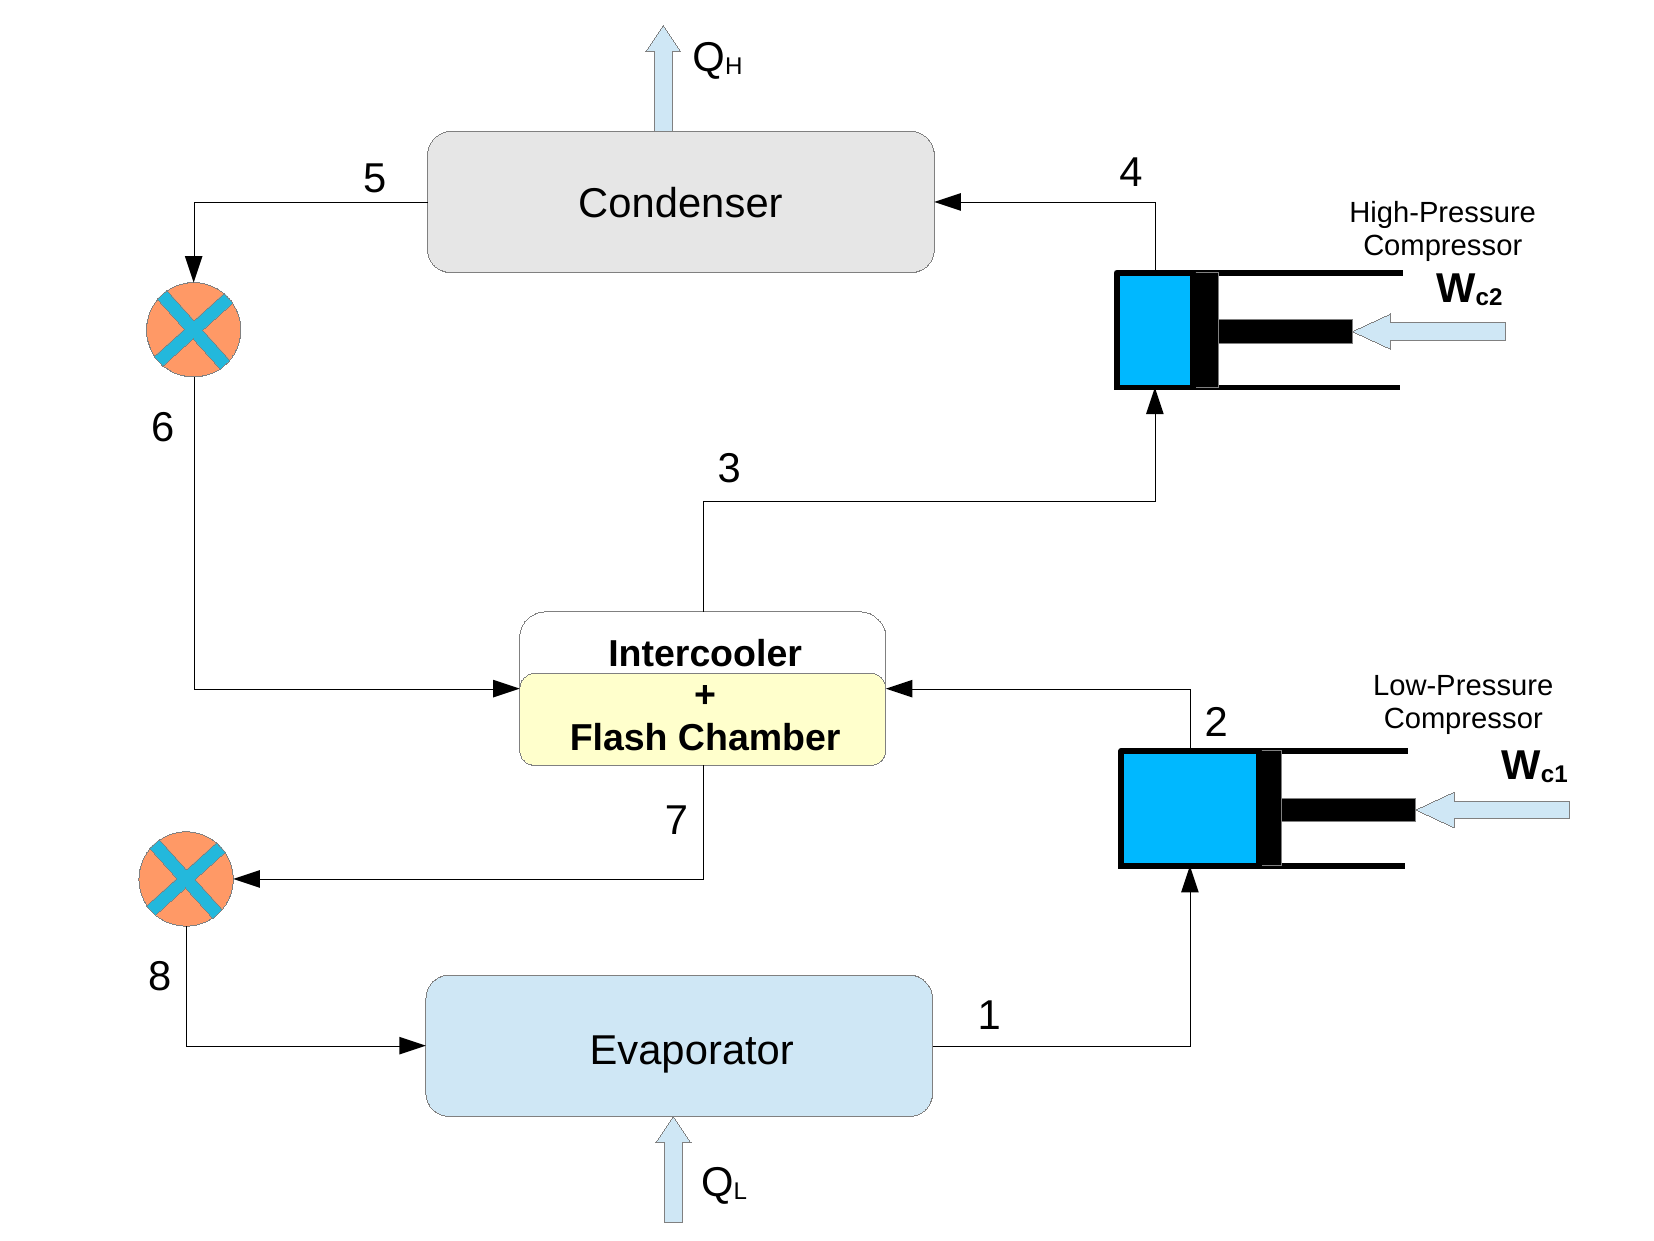

QH
4
5
Condenser
High-Pressure
Compressor
Wc2
6
3
Intercooler
+
Flash Chamber
Low-Pressure
Compressor
2
Wc1
7
8
1
Evaporator
QL